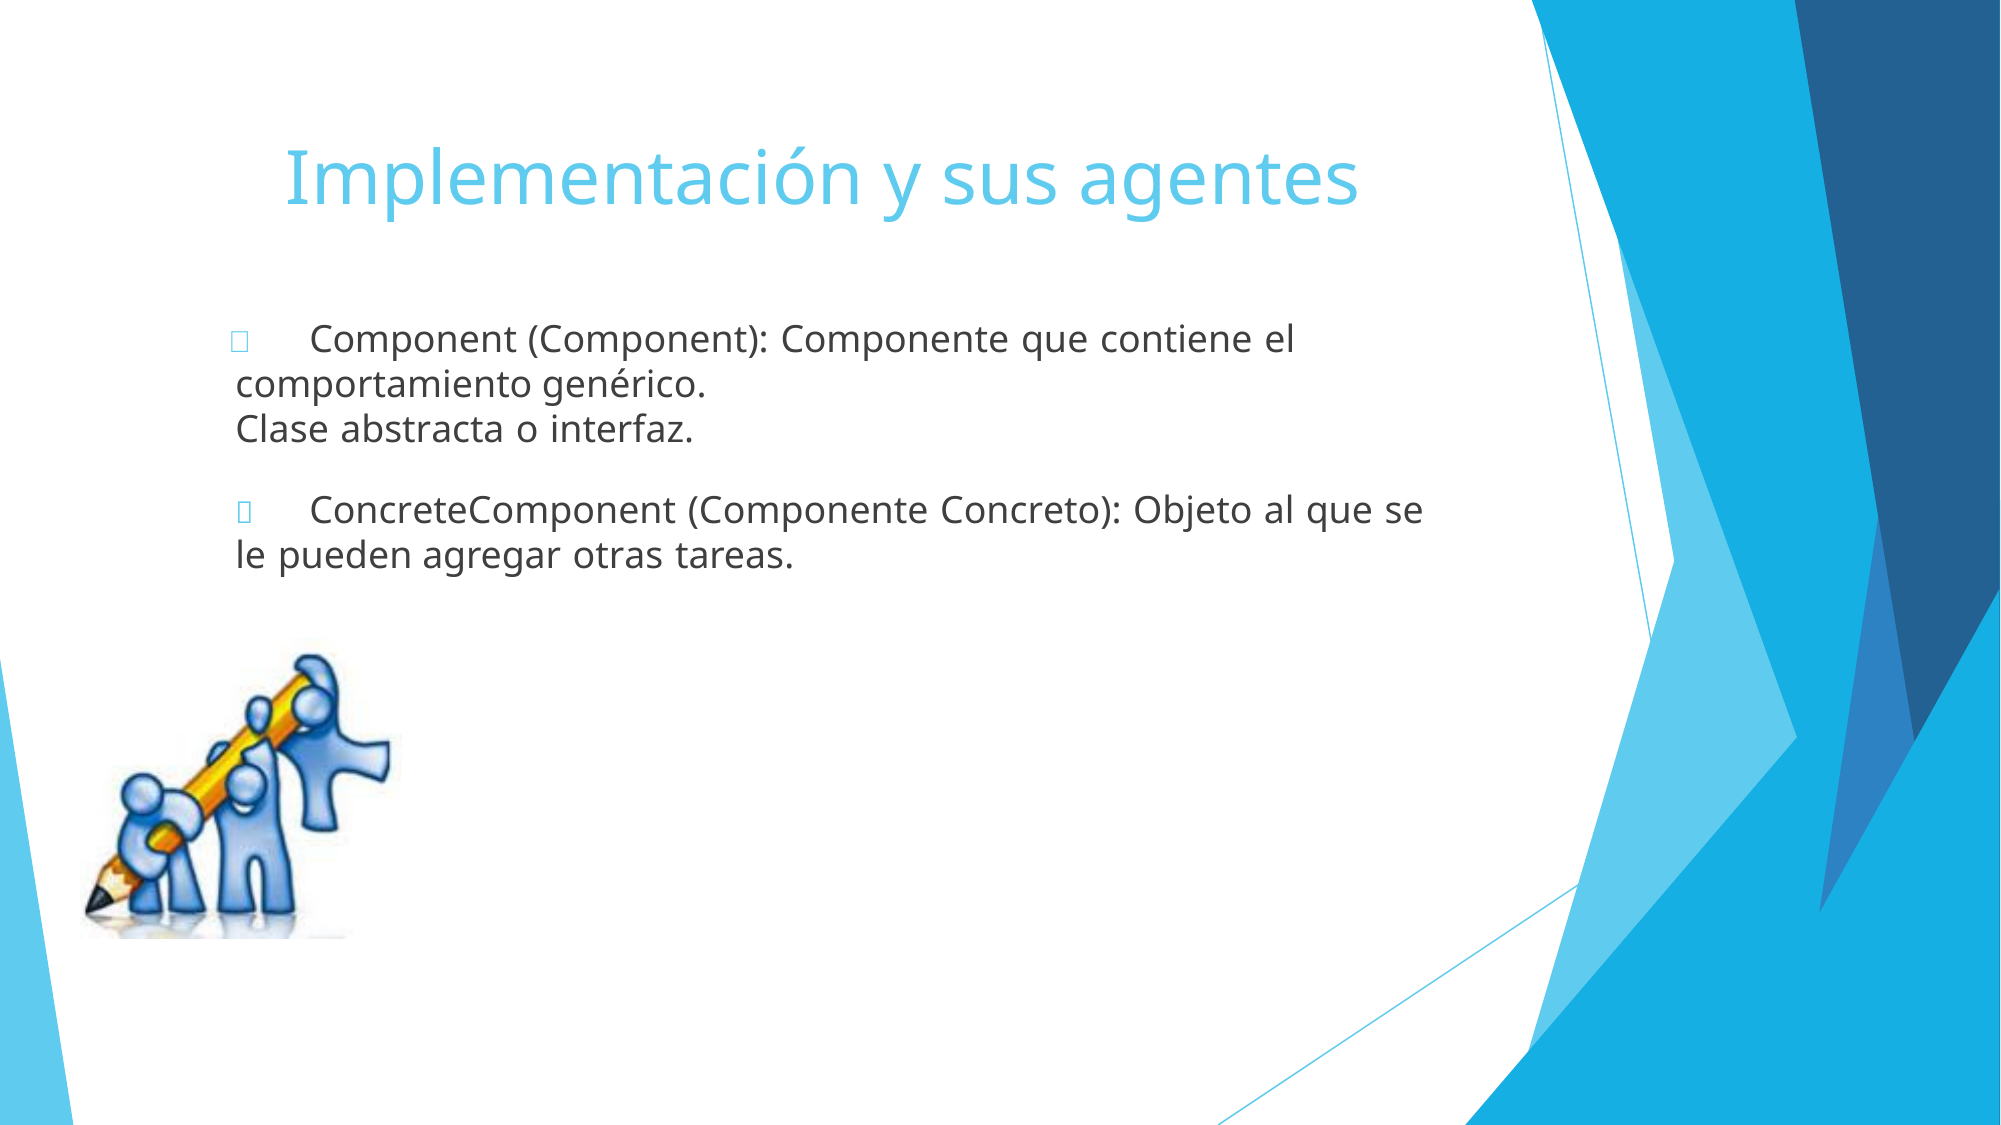

# Implementación y sus agentes
 	Component (Component): Componente que contiene el comportamiento genérico.
Clase abstracta o interfaz.
	ConcreteComponent (Componente Concreto): Objeto al que se le pueden agregar otras tareas.